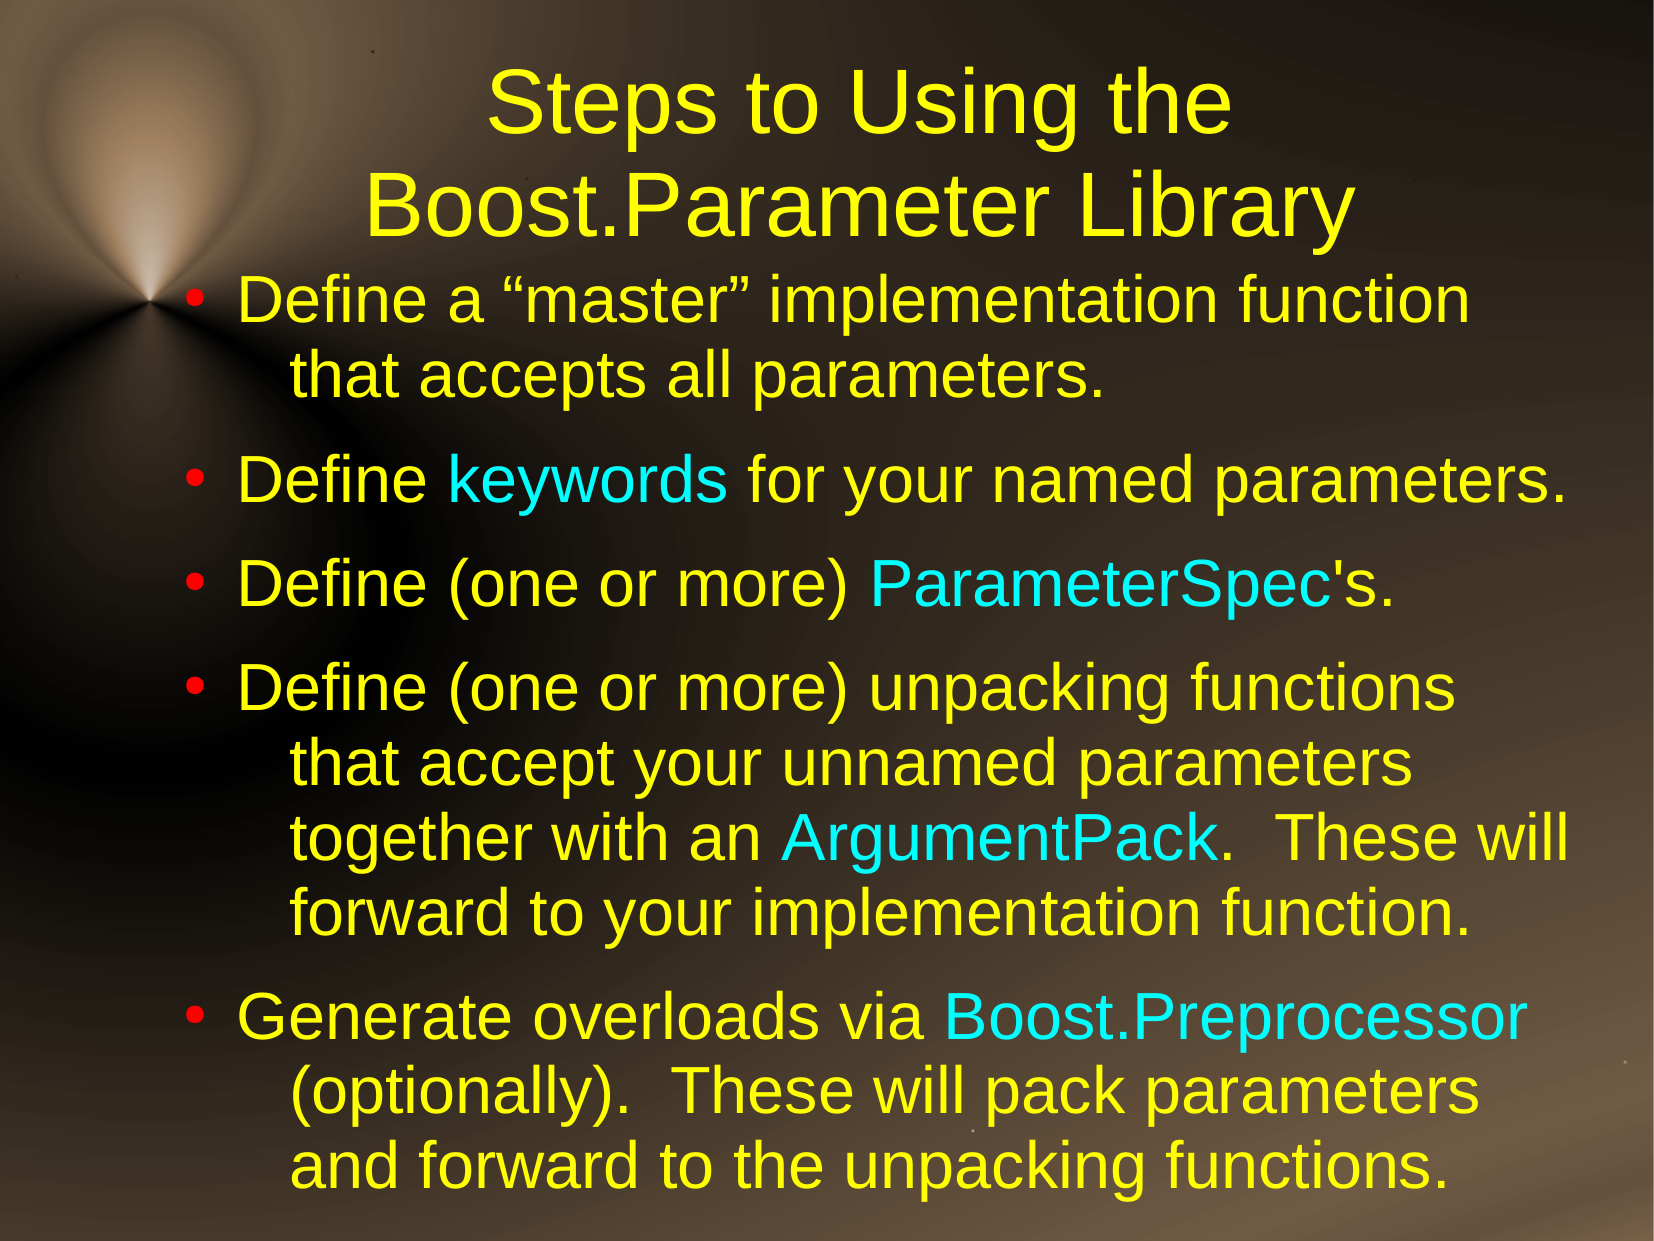

# Steps to Using the Boost.Parameter Library
Define a “master” implementation function that accepts all parameters.
Define keywords for your named parameters.
Define (one or more) ParameterSpec's.
Define (one or more) unpacking functions that accept your unnamed parameters together with an ArgumentPack. These will forward to your implementation function.
Generate overloads via Boost.Preprocessor (optionally). These will pack parameters and forward to the unpacking functions.